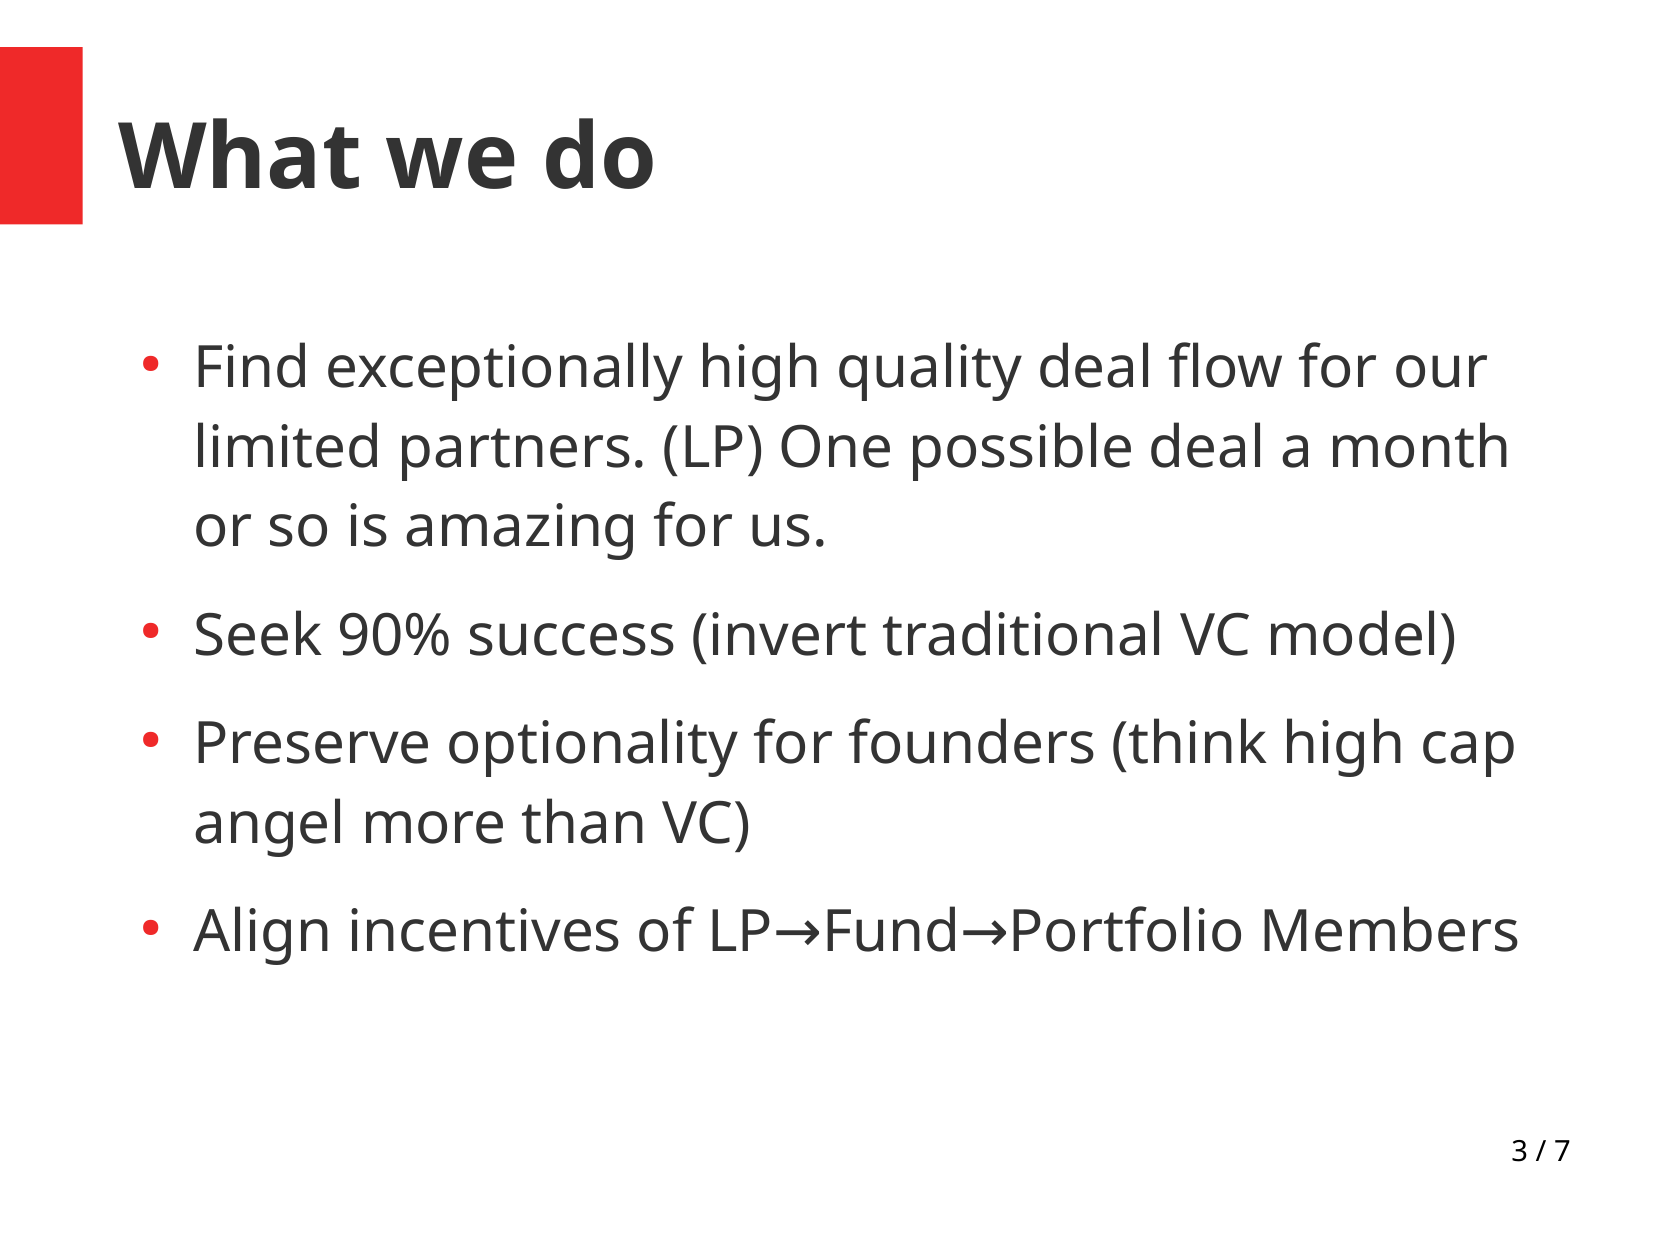

# What we do
Find exceptionally high quality deal flow for our limited partners. (LP) One possible deal a month or so is amazing for us.
Seek 90% success (invert traditional VC model)
Preserve optionality for founders (think high cap angel more than VC)
Align incentives of LP→Fund→Portfolio Members
3